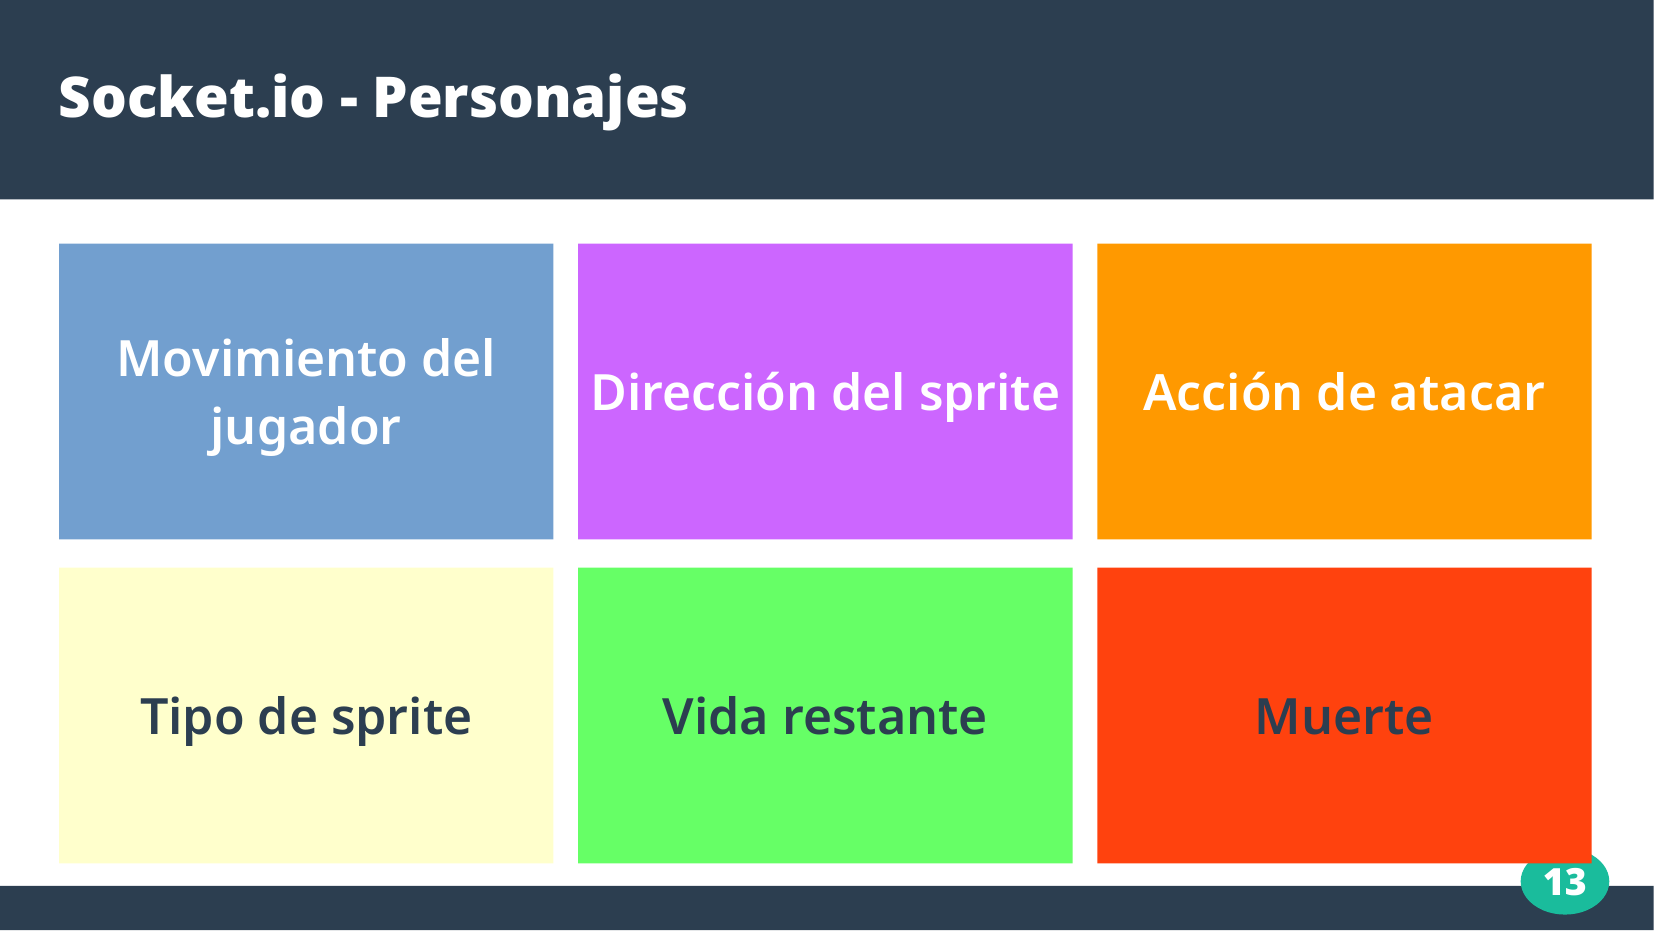

Socket.io - Personajes
Movimiento del jugador
Dirección del sprite
Acción de atacar
Tipo de sprite
Vida restante
# Muerte
13